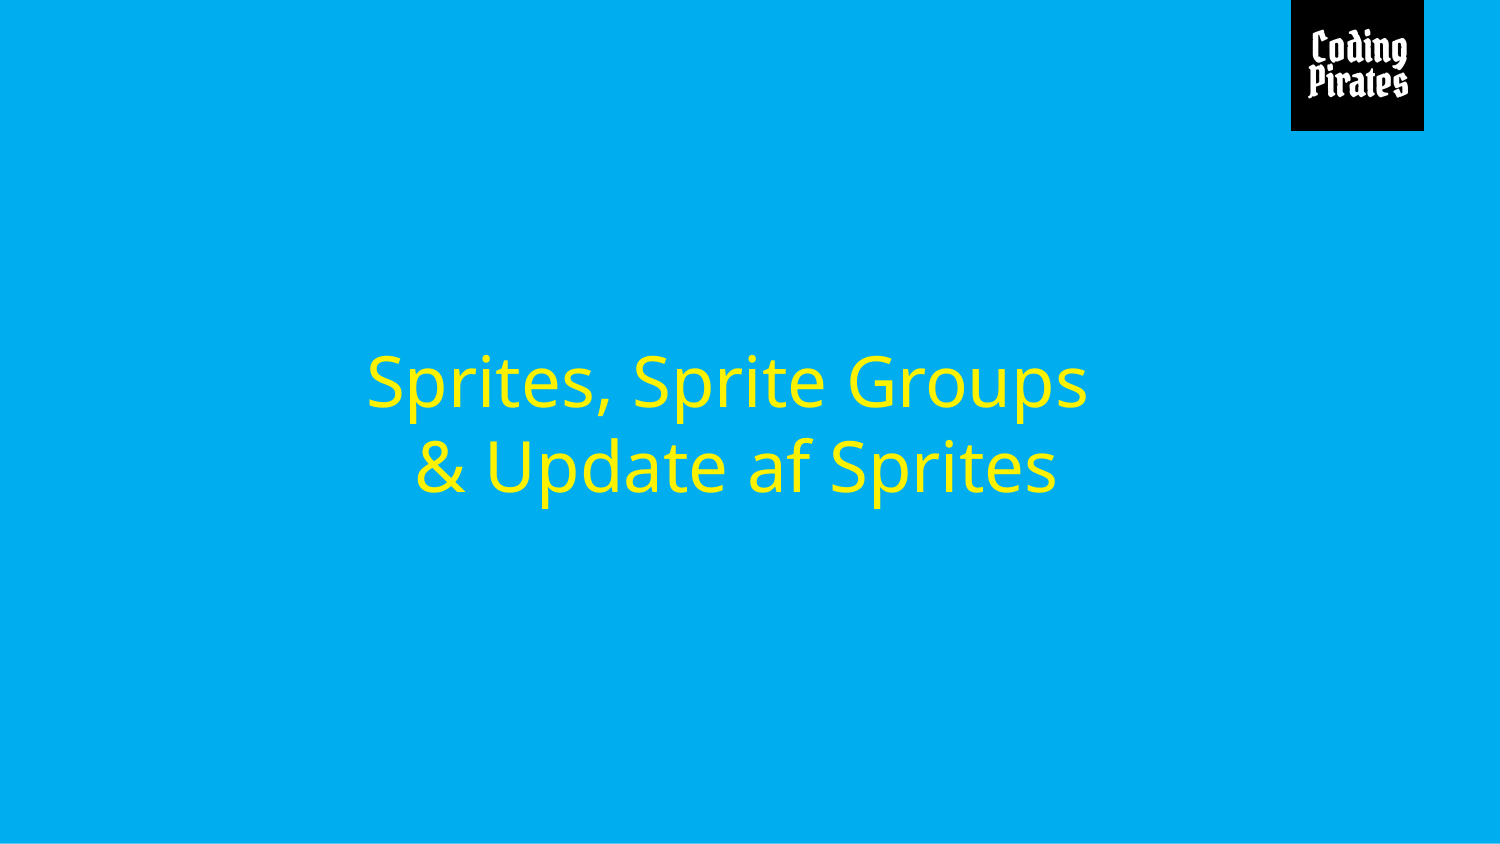

# Sprites, Sprite Groups & Update af Sprites